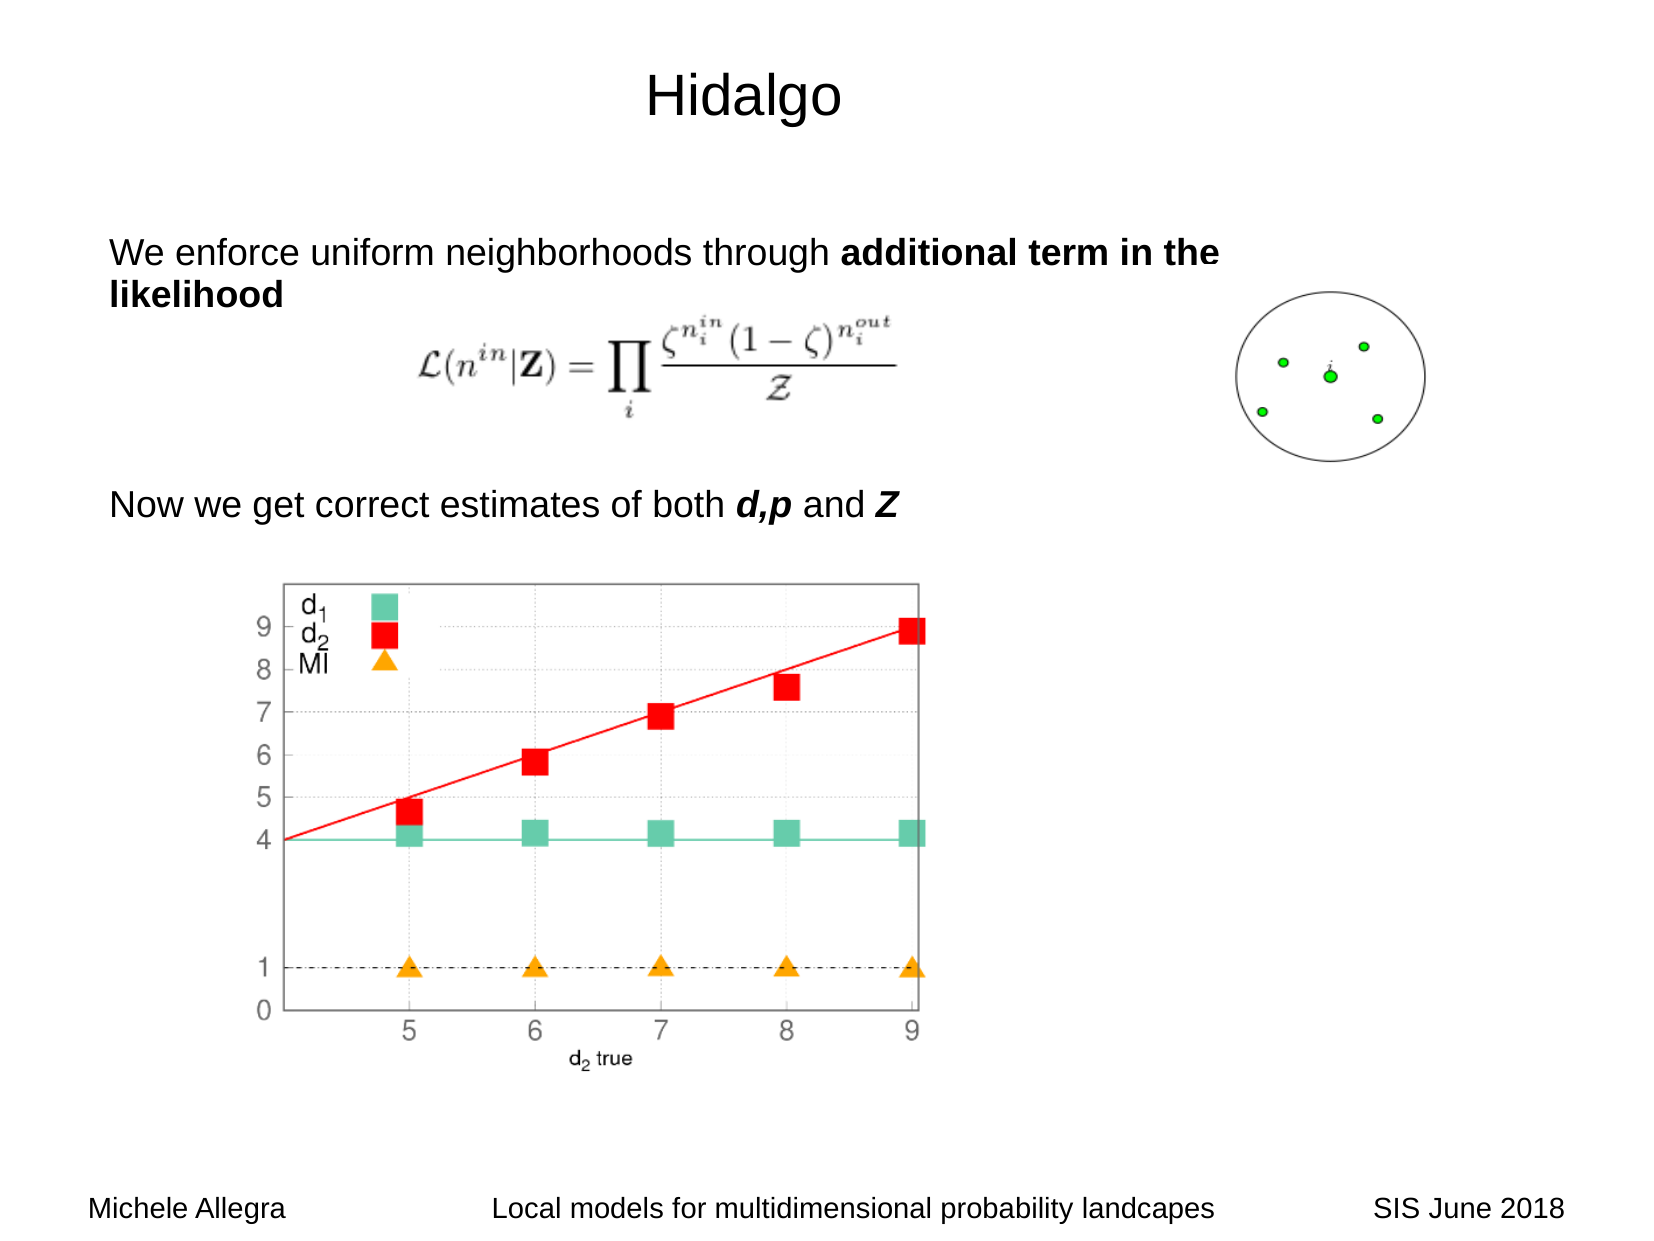

# Hidalgo
We enforce uniform neighborhoods through additional term in the likelihood
Now we get correct estimates of both d,p and Z
Michele Allegra Local models for multidimensional probability landcapes SIS June 2018